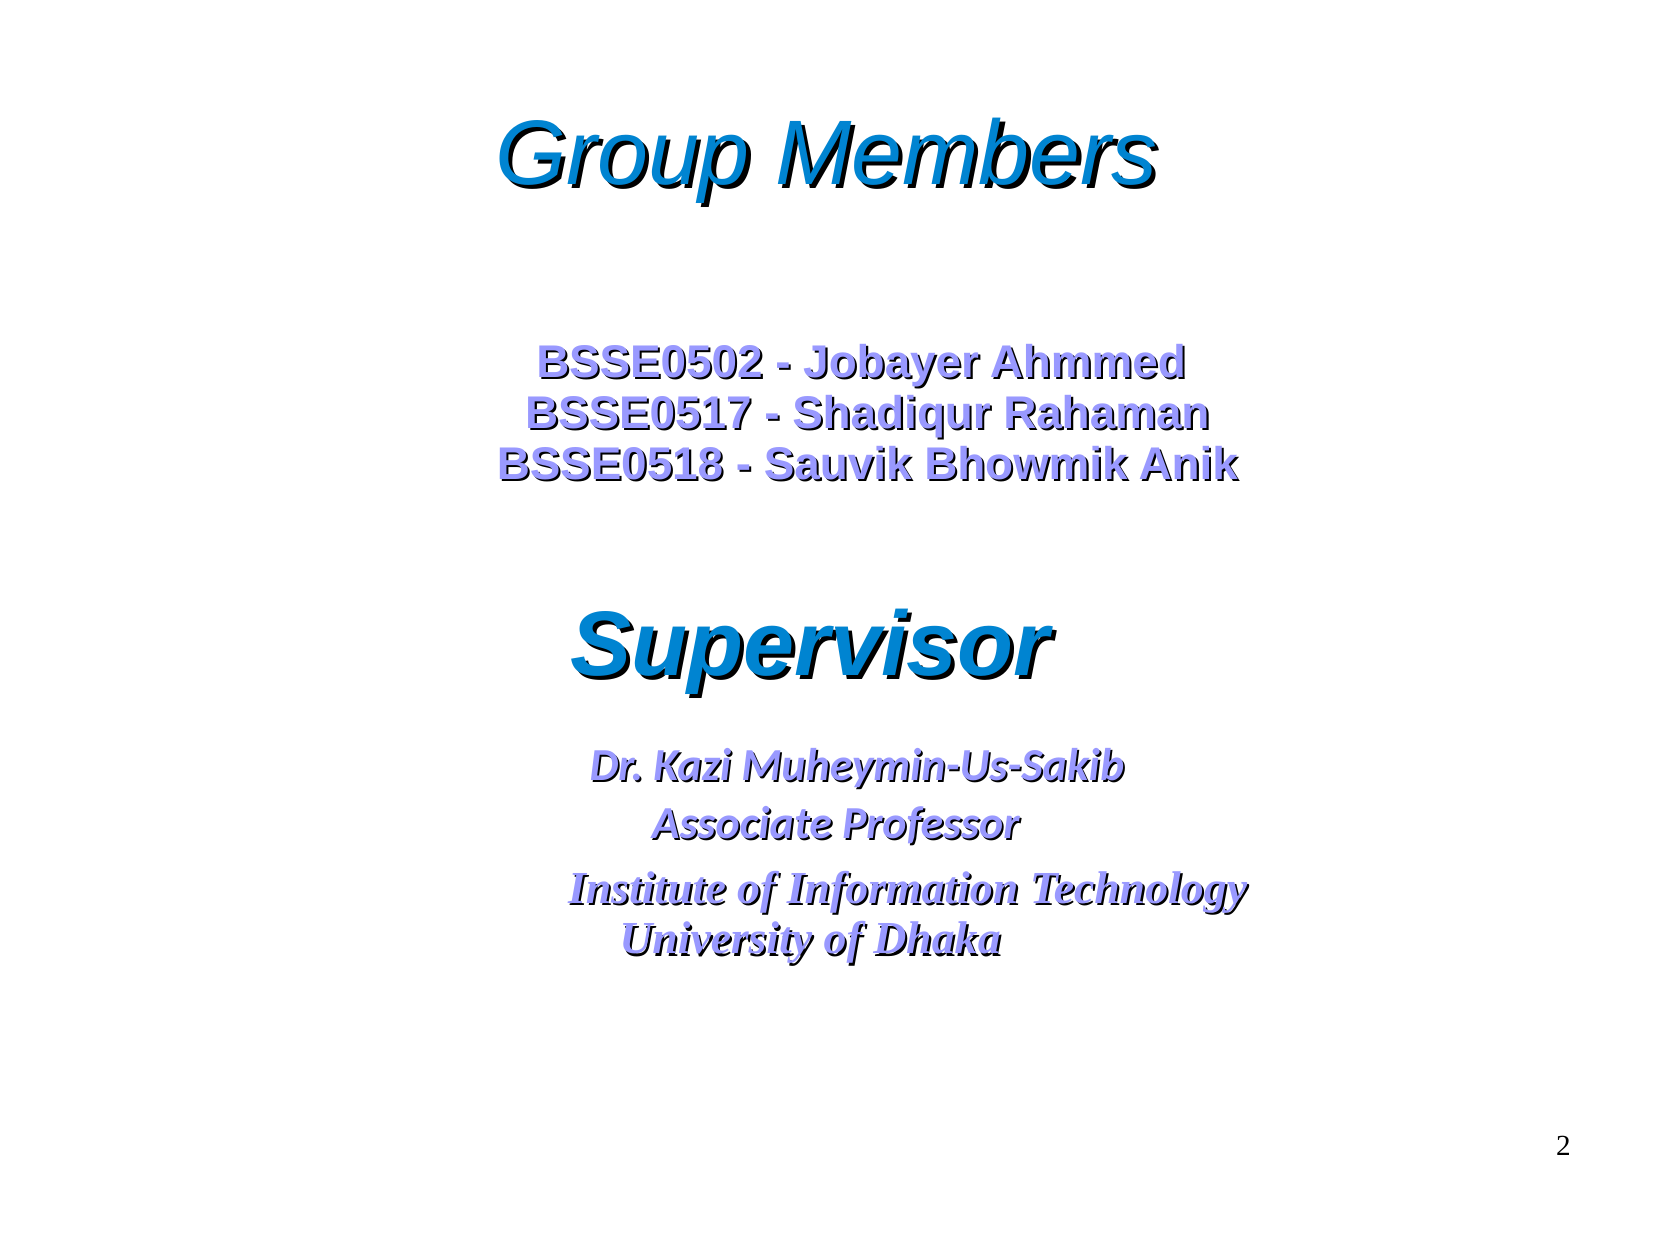

# Group Members
 BSSE0502 - Jobayer Ahmmed
 BSSE0517 - Shadiqur Rahaman
 BSSE0518 - Sauvik Bhowmik Anik
Supervisor
 Dr. Kazi Muheymin-Us-Sakib
 Associate Professor
 Institute of Information Technology University of Dhaka
2